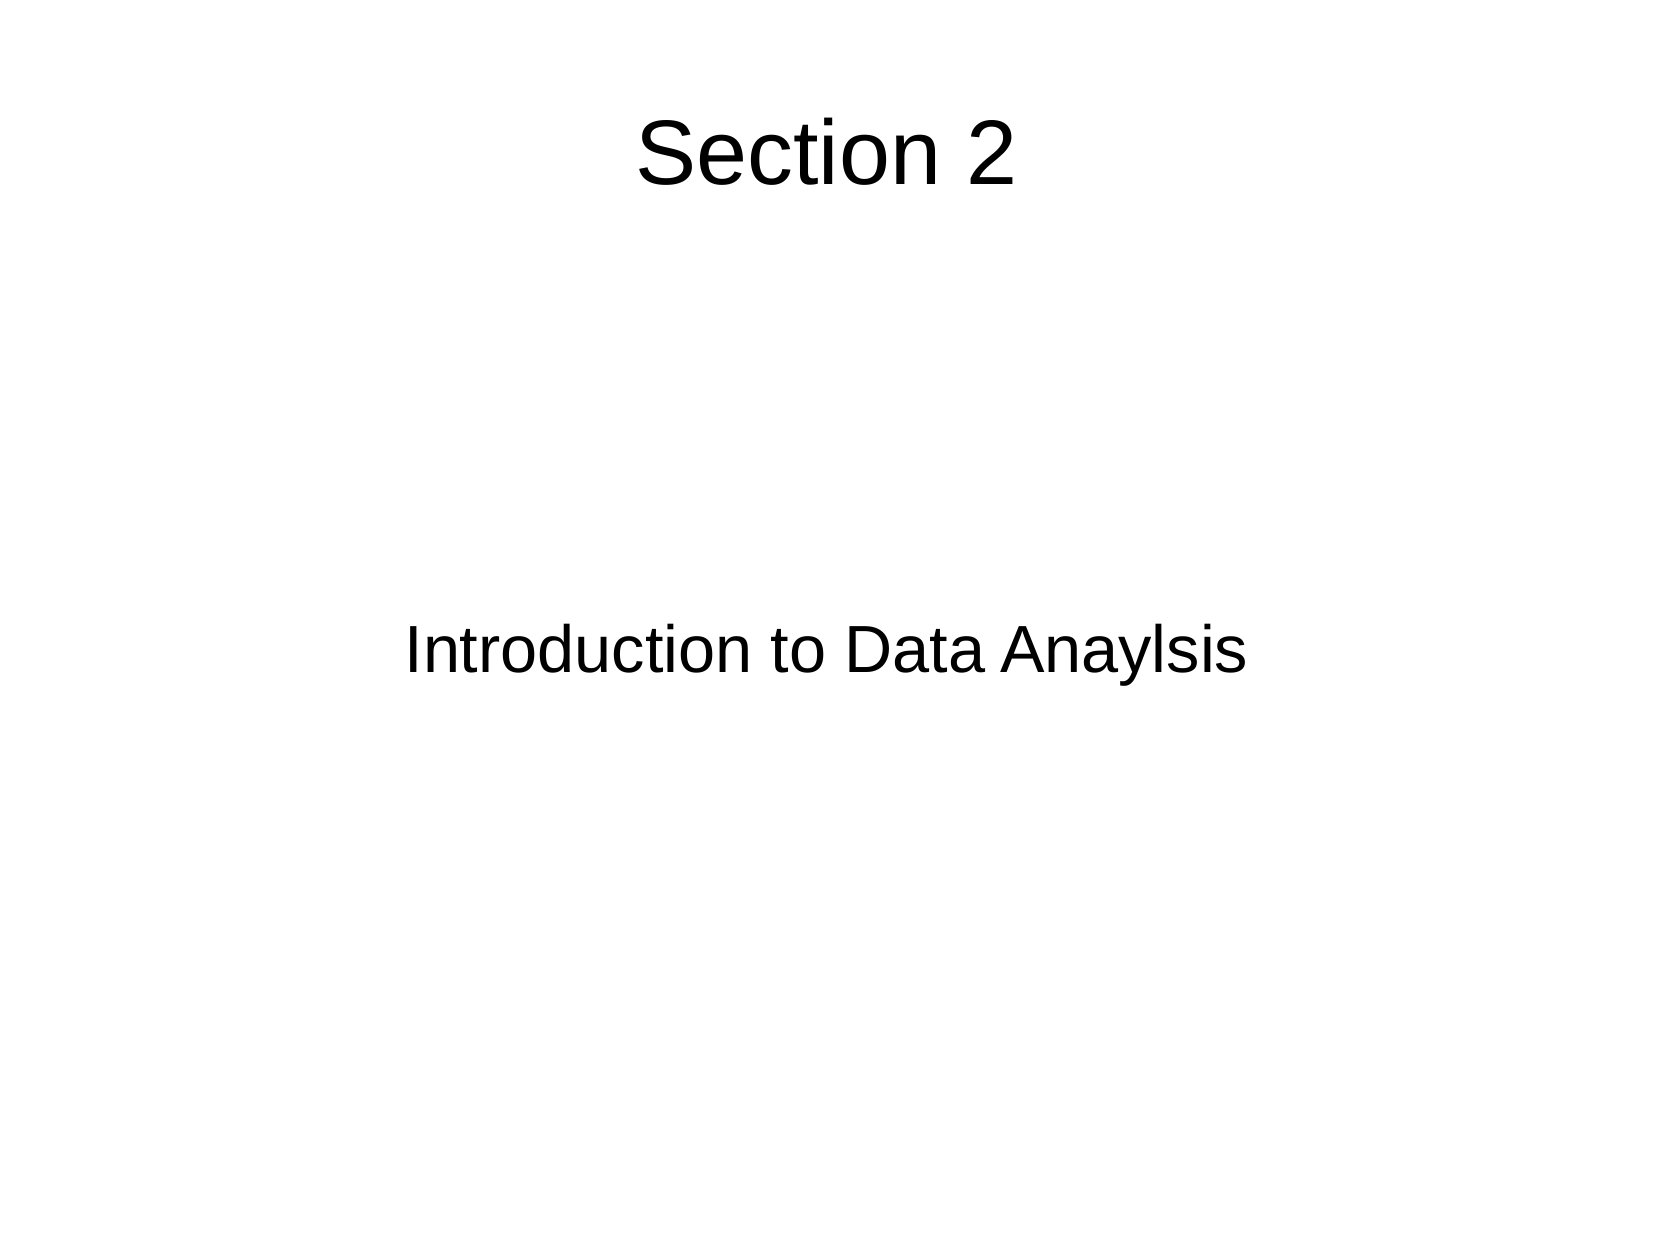

# Section 2
Introduction to Data Anaylsis